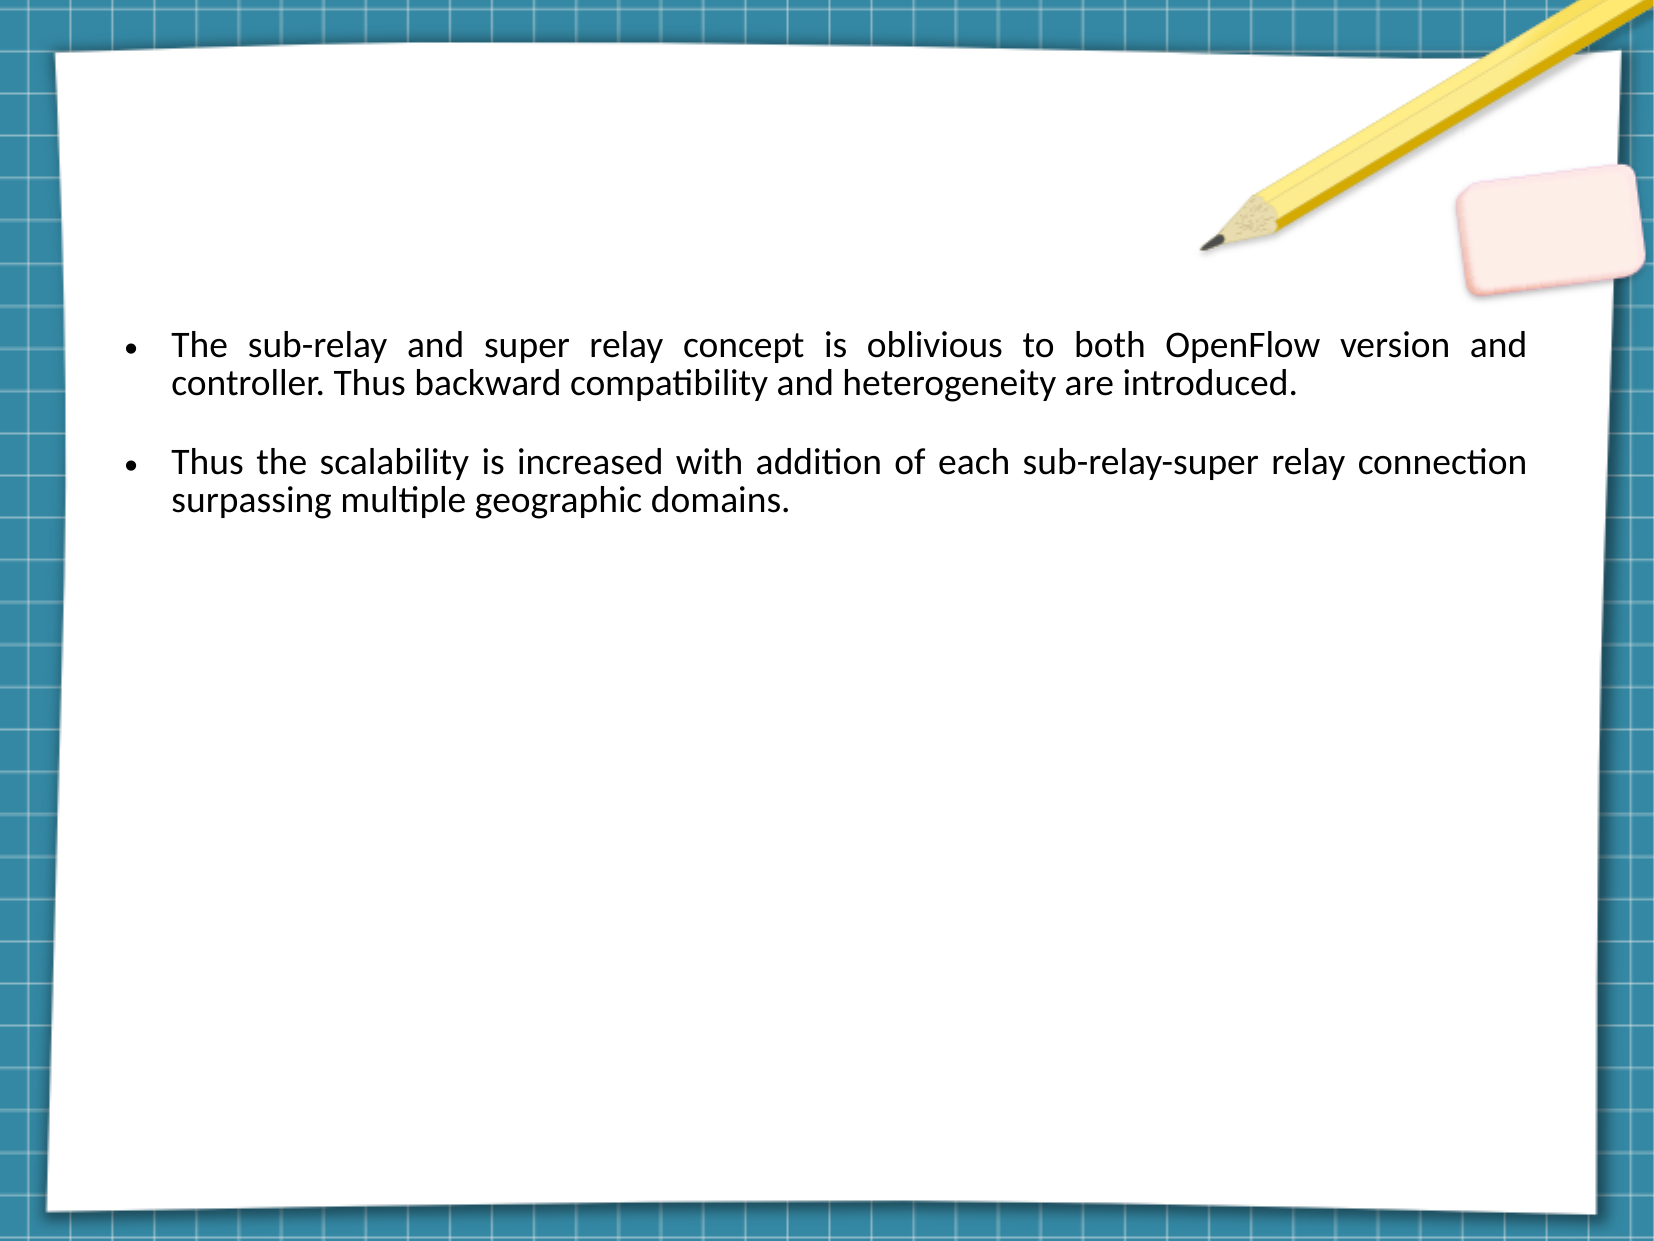

The sub-relay and super relay concept is oblivious to both OpenFlow version and controller. Thus backward compatibility and heterogeneity are introduced.
Thus the scalability is increased with addition of each sub-relay-super relay connection surpassing multiple geographic domains.